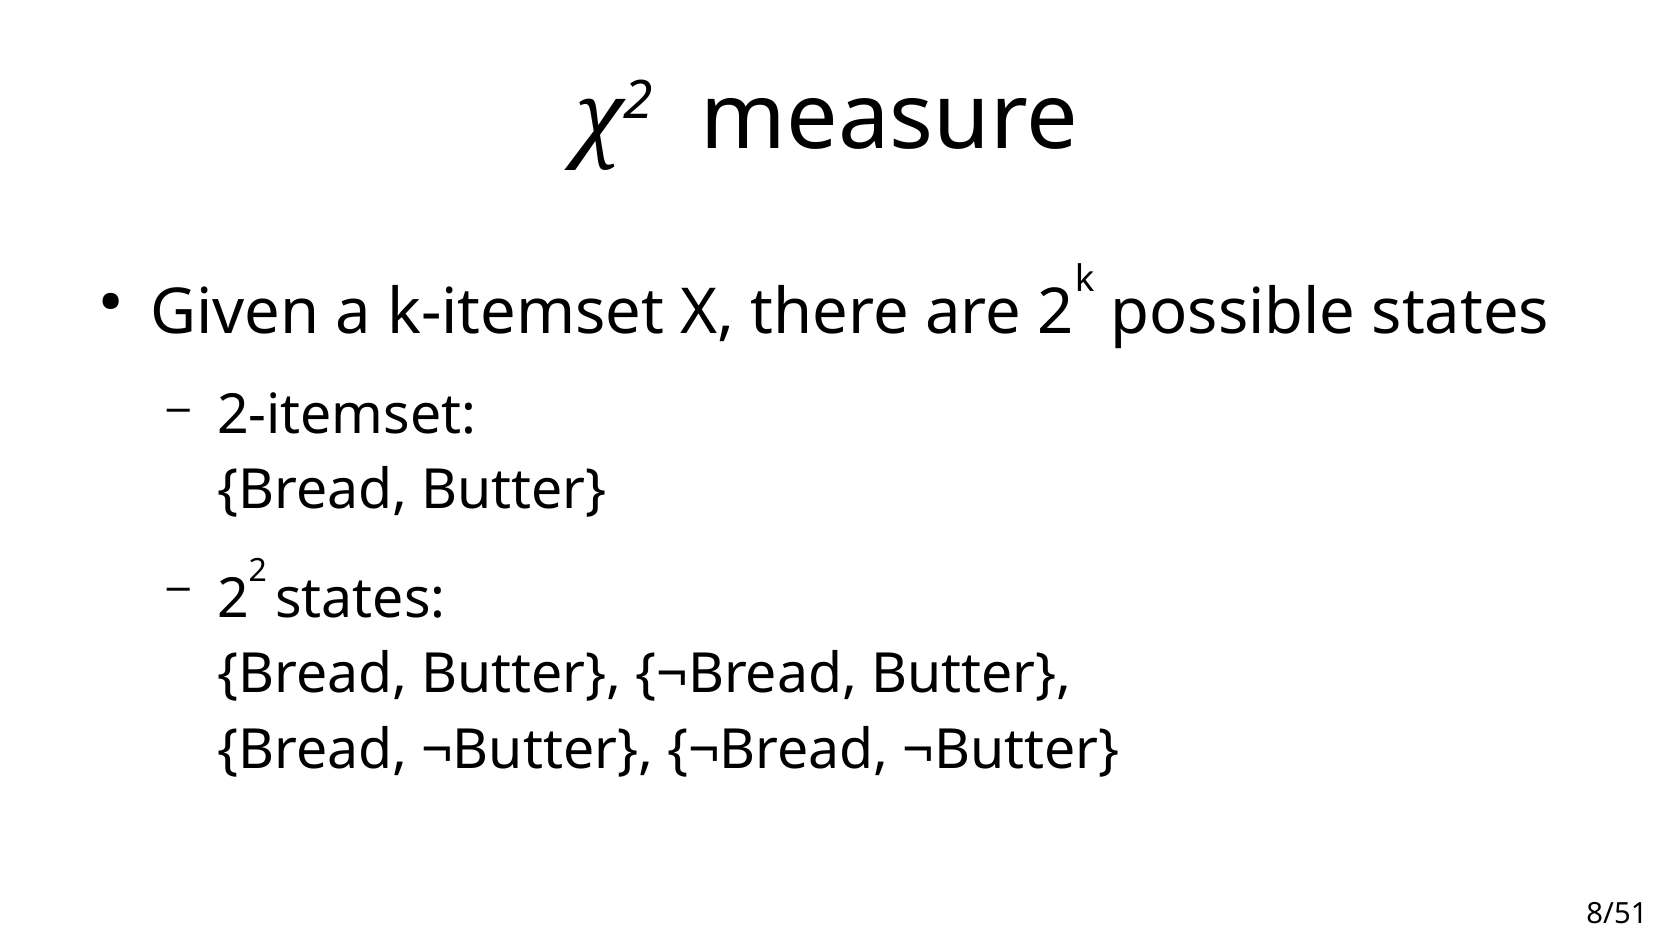

# χ2 measure
Given a k-itemset X, there are 2k possible states
2-itemset:
{Bread, Butter}
22 states:
{Bread, Butter}, {¬Bread, Butter},
{Bread, ¬Butter}, {¬Bread, ¬Butter}
8